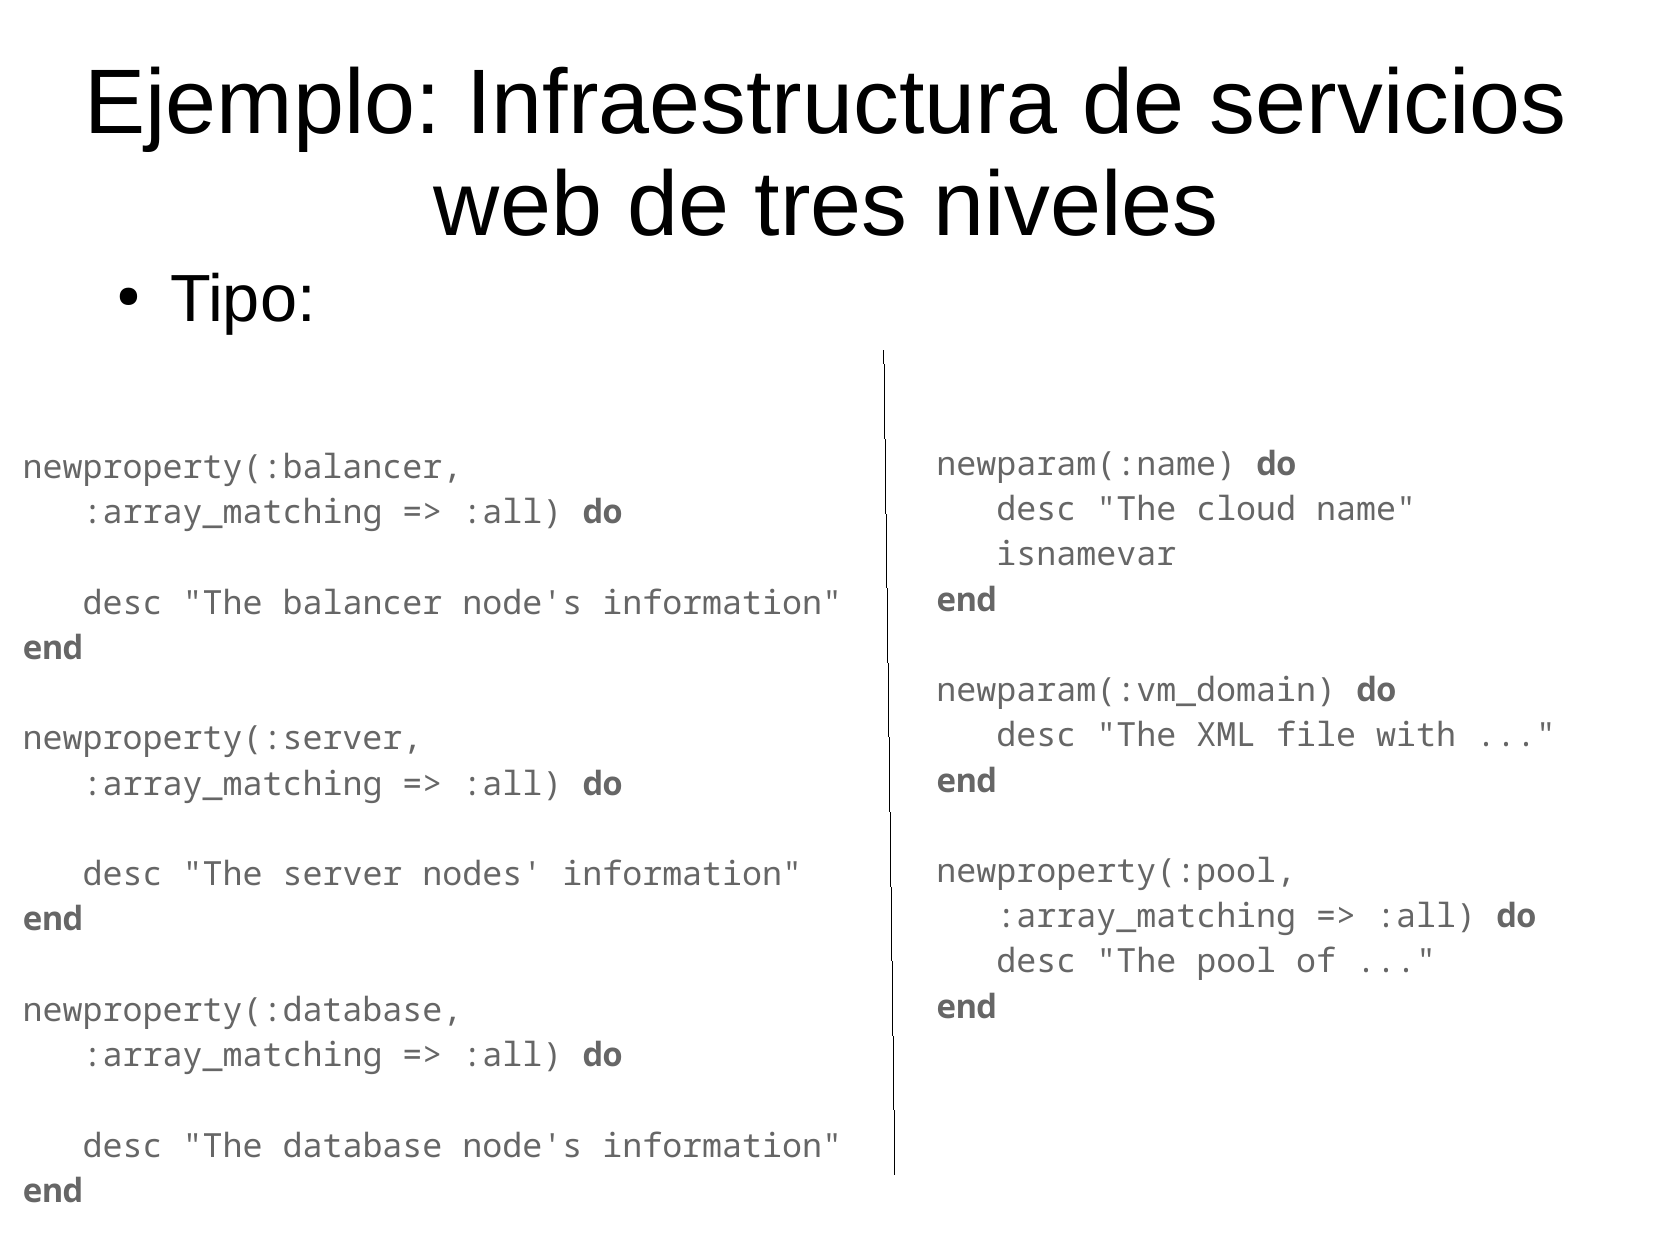

# Ejemplo: Infraestructura de servicios web de tres niveles
Tipo:
newparam(:name) do
 desc "The cloud name"
 isnamevar
end
newparam(:vm_domain) do
 desc "The XML file with ..."
end
newproperty(:pool,
 :array_matching => :all) do
 desc "The pool of ..."
end
newproperty(:balancer,
 :array_matching => :all) do
 desc "The balancer node's information"
end
newproperty(:server,
 :array_matching => :all) do
 desc "The server nodes' information"
end
newproperty(:database,
 :array_matching => :all) do
 desc "The database node's information"
end